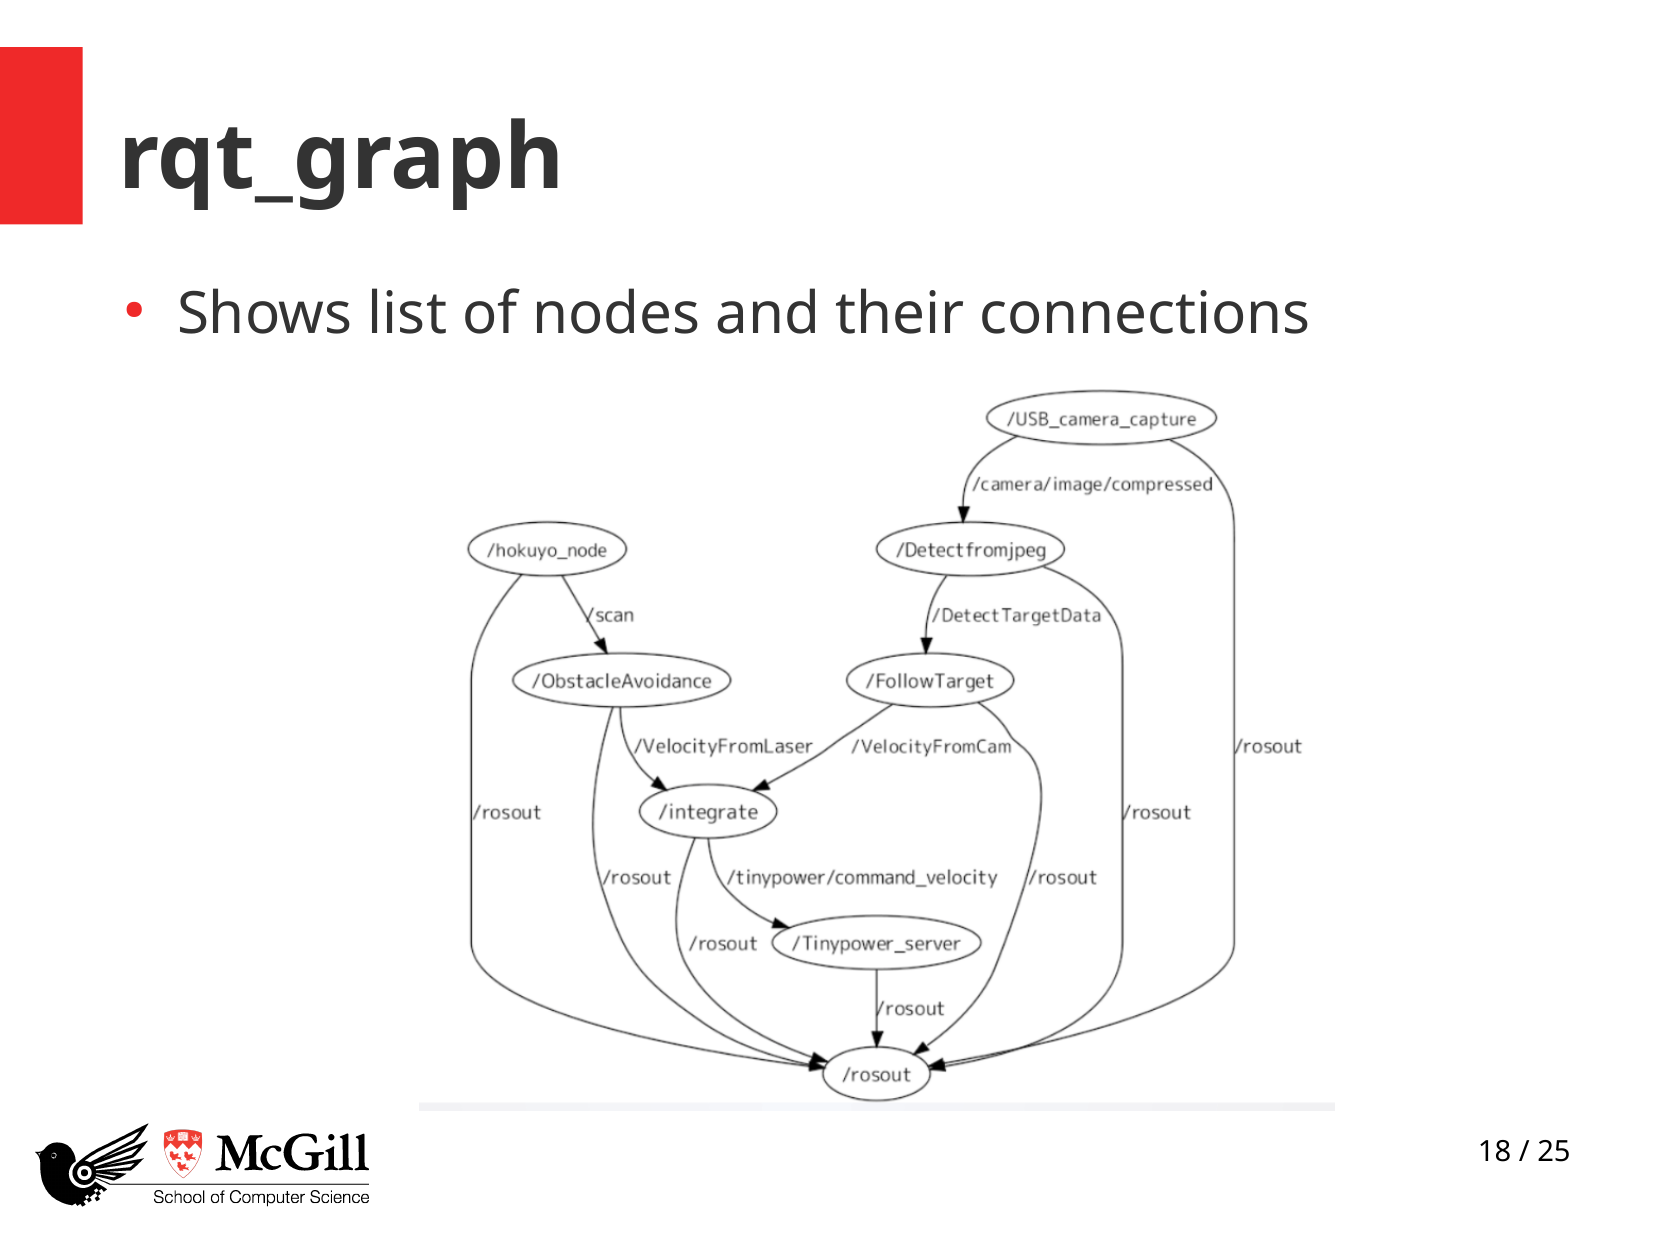

# rqt_graph
Shows list of nodes and their connections
18